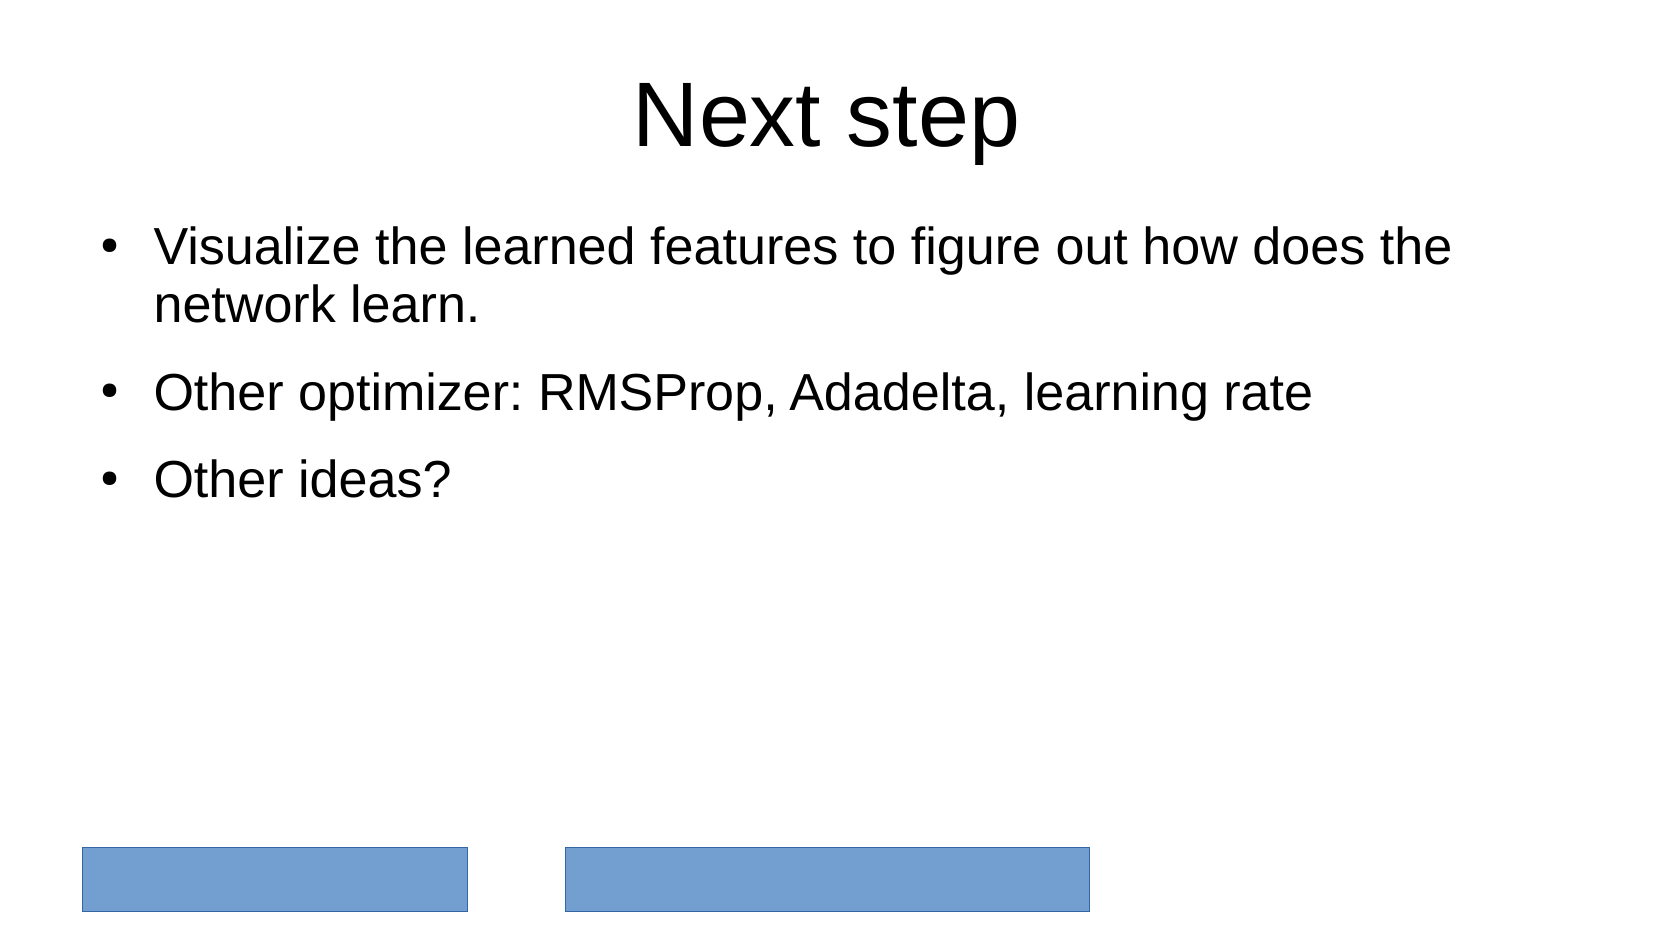

# Next step
Visualize the learned features to figure out how does the network learn.
Other optimizer: RMSProp, Adadelta, learning rate
Other ideas?